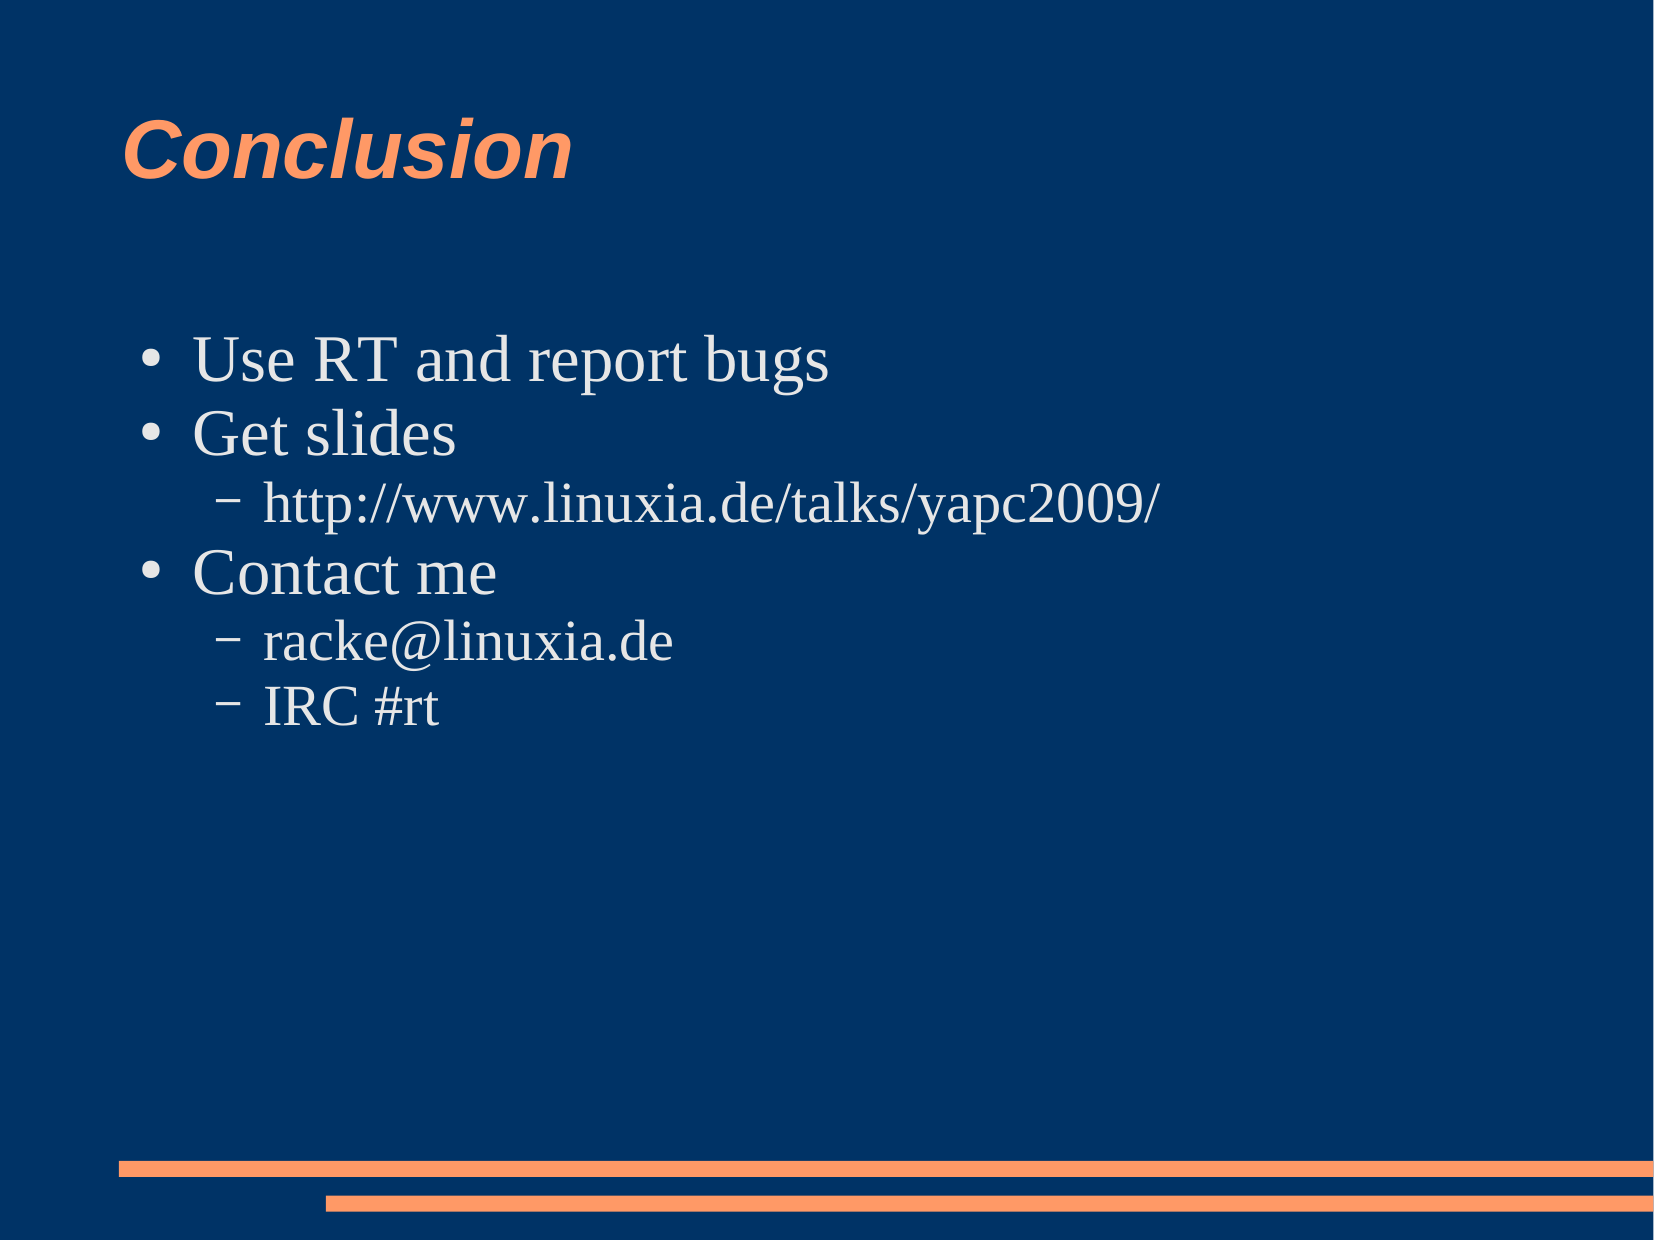

# Conclusion
Use RT and report bugs
Get slides
http://www.linuxia.de/talks/yapc2009/
Contact me
racke@linuxia.de
IRC #rt